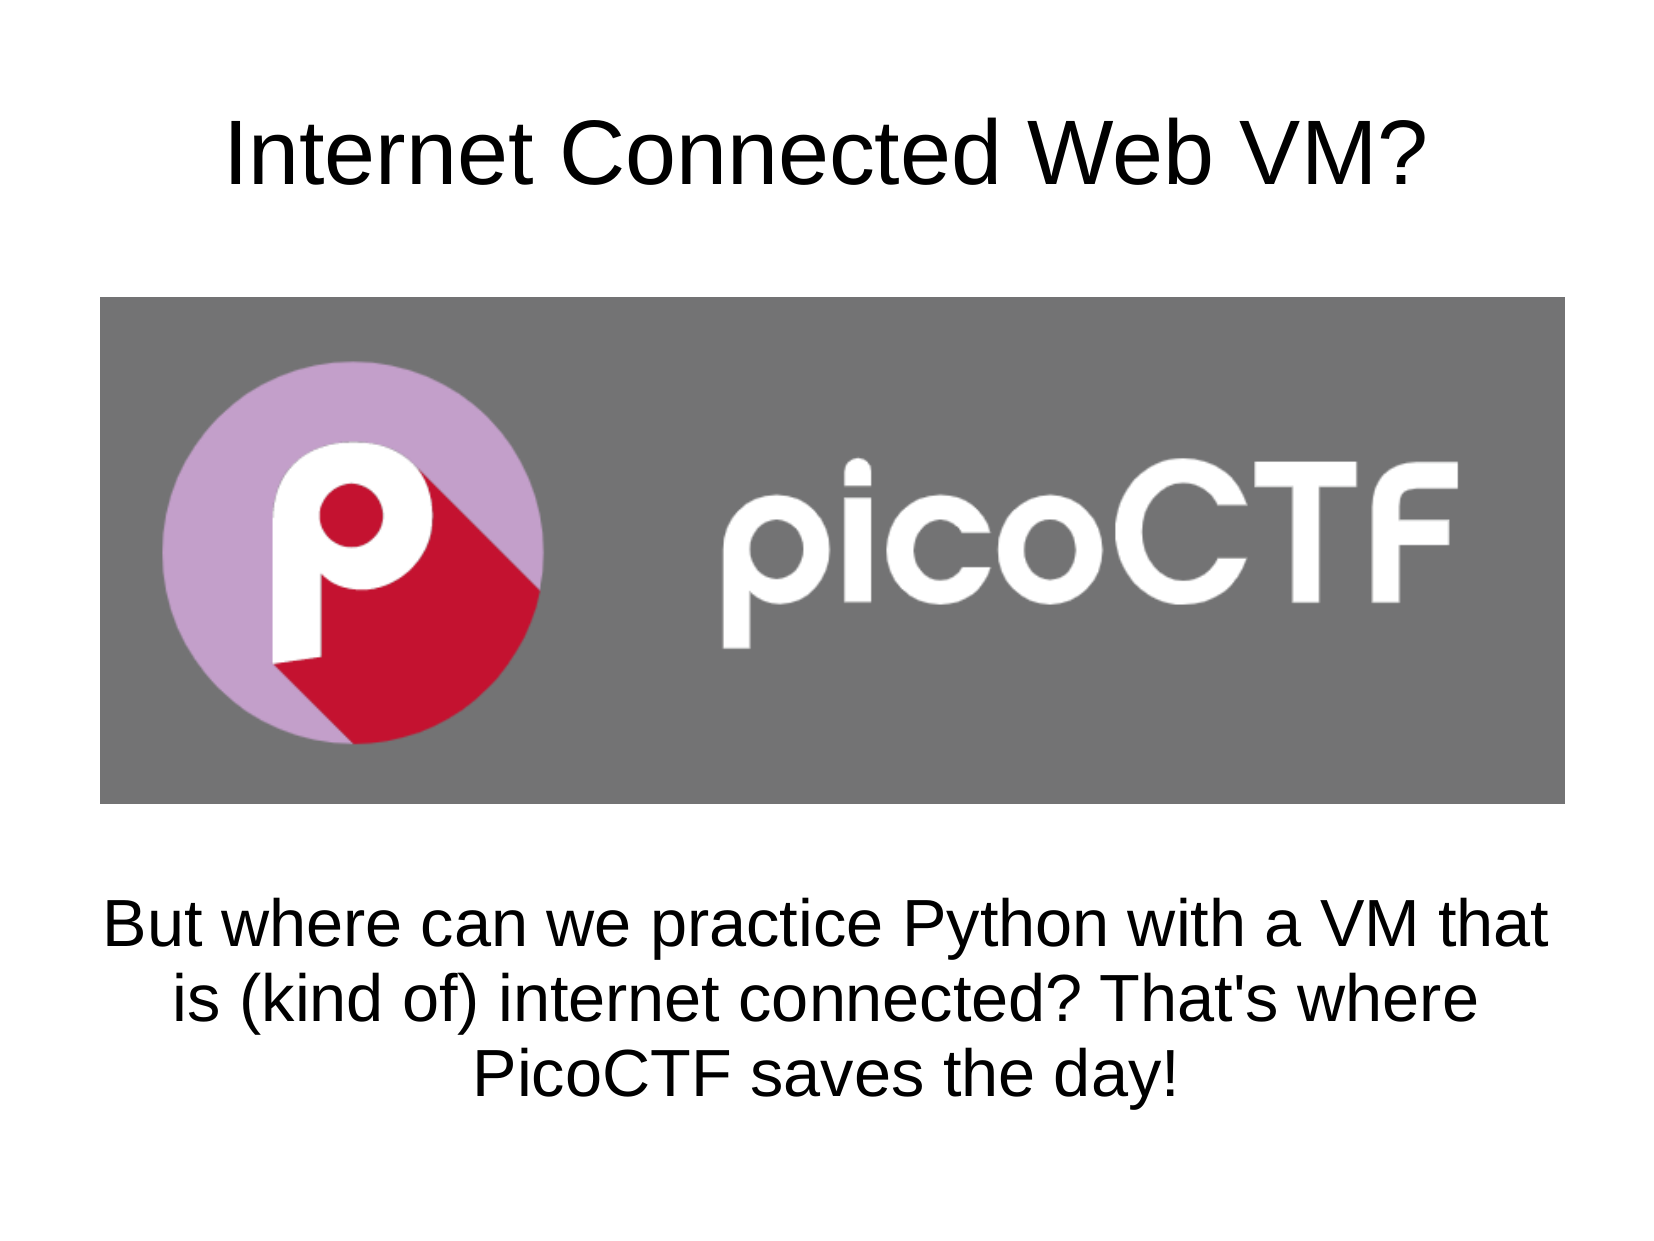

# Internet Connected Web VM?
But where can we practice Python with a VM that is (kind of) internet connected? That's where PicoCTF saves the day!